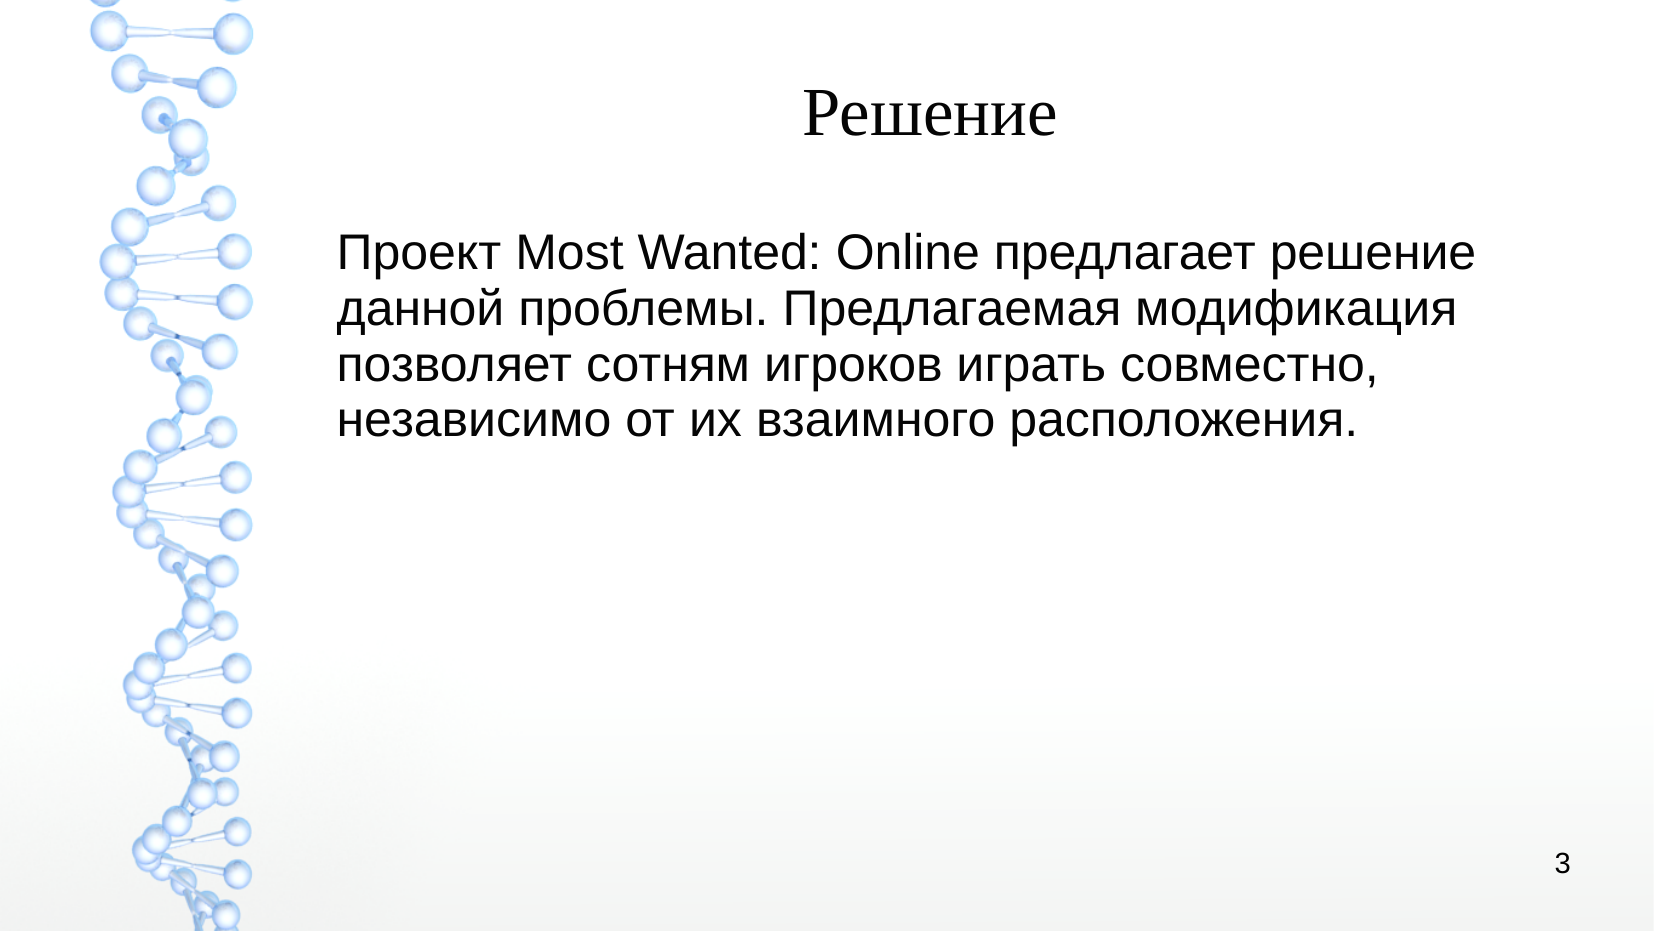

# Решение
Проект Most Wanted: Online предлагает решение данной проблемы. Предлагаемая модификация позволяет сотням игроков играть совместно, независимо от их взаимного расположения.
3